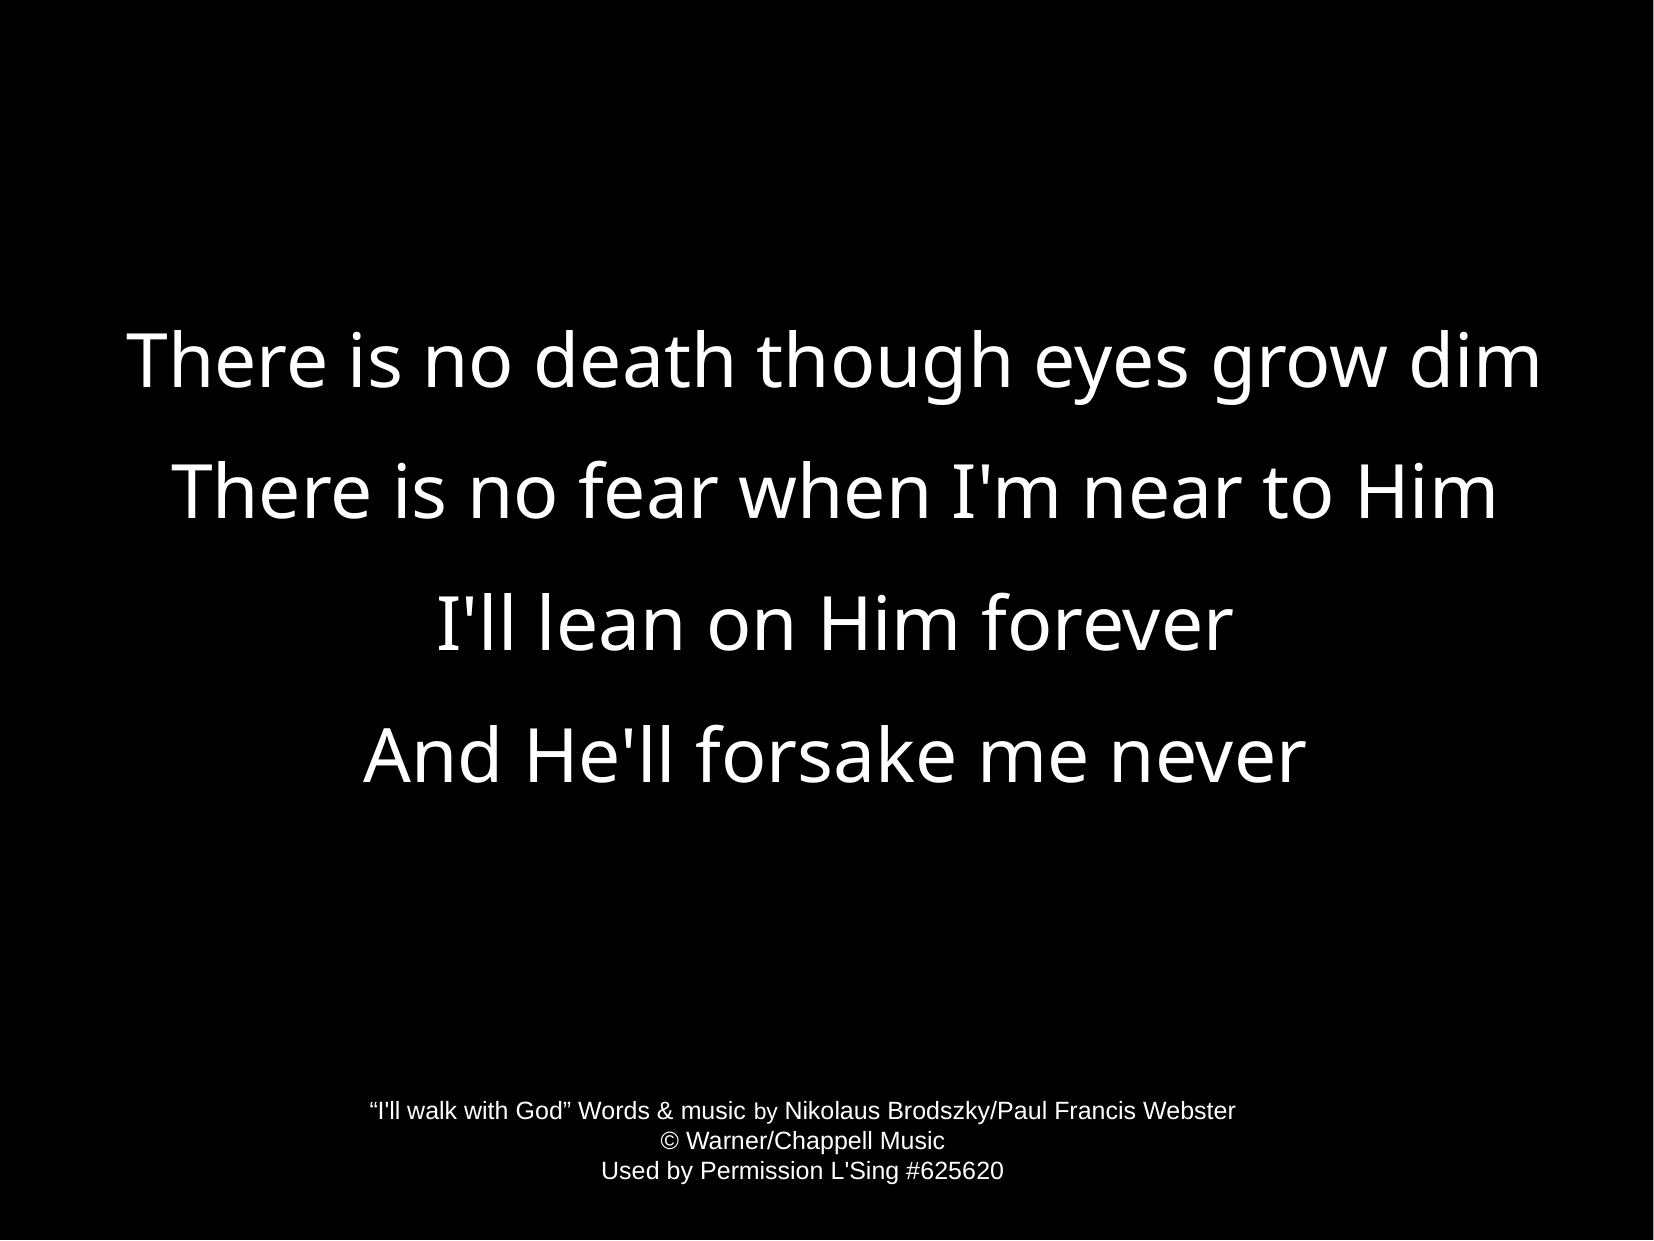

#
There is no death though eyes grow dim
There is no fear when I'm near to Him
I'll lean on Him forever
And He'll forsake me never
“I'll walk with God” Words & music by Nikolaus Brodszky/Paul Francis Webster
© Warner/Chappell Music
Used by Permission L'Sing #625620